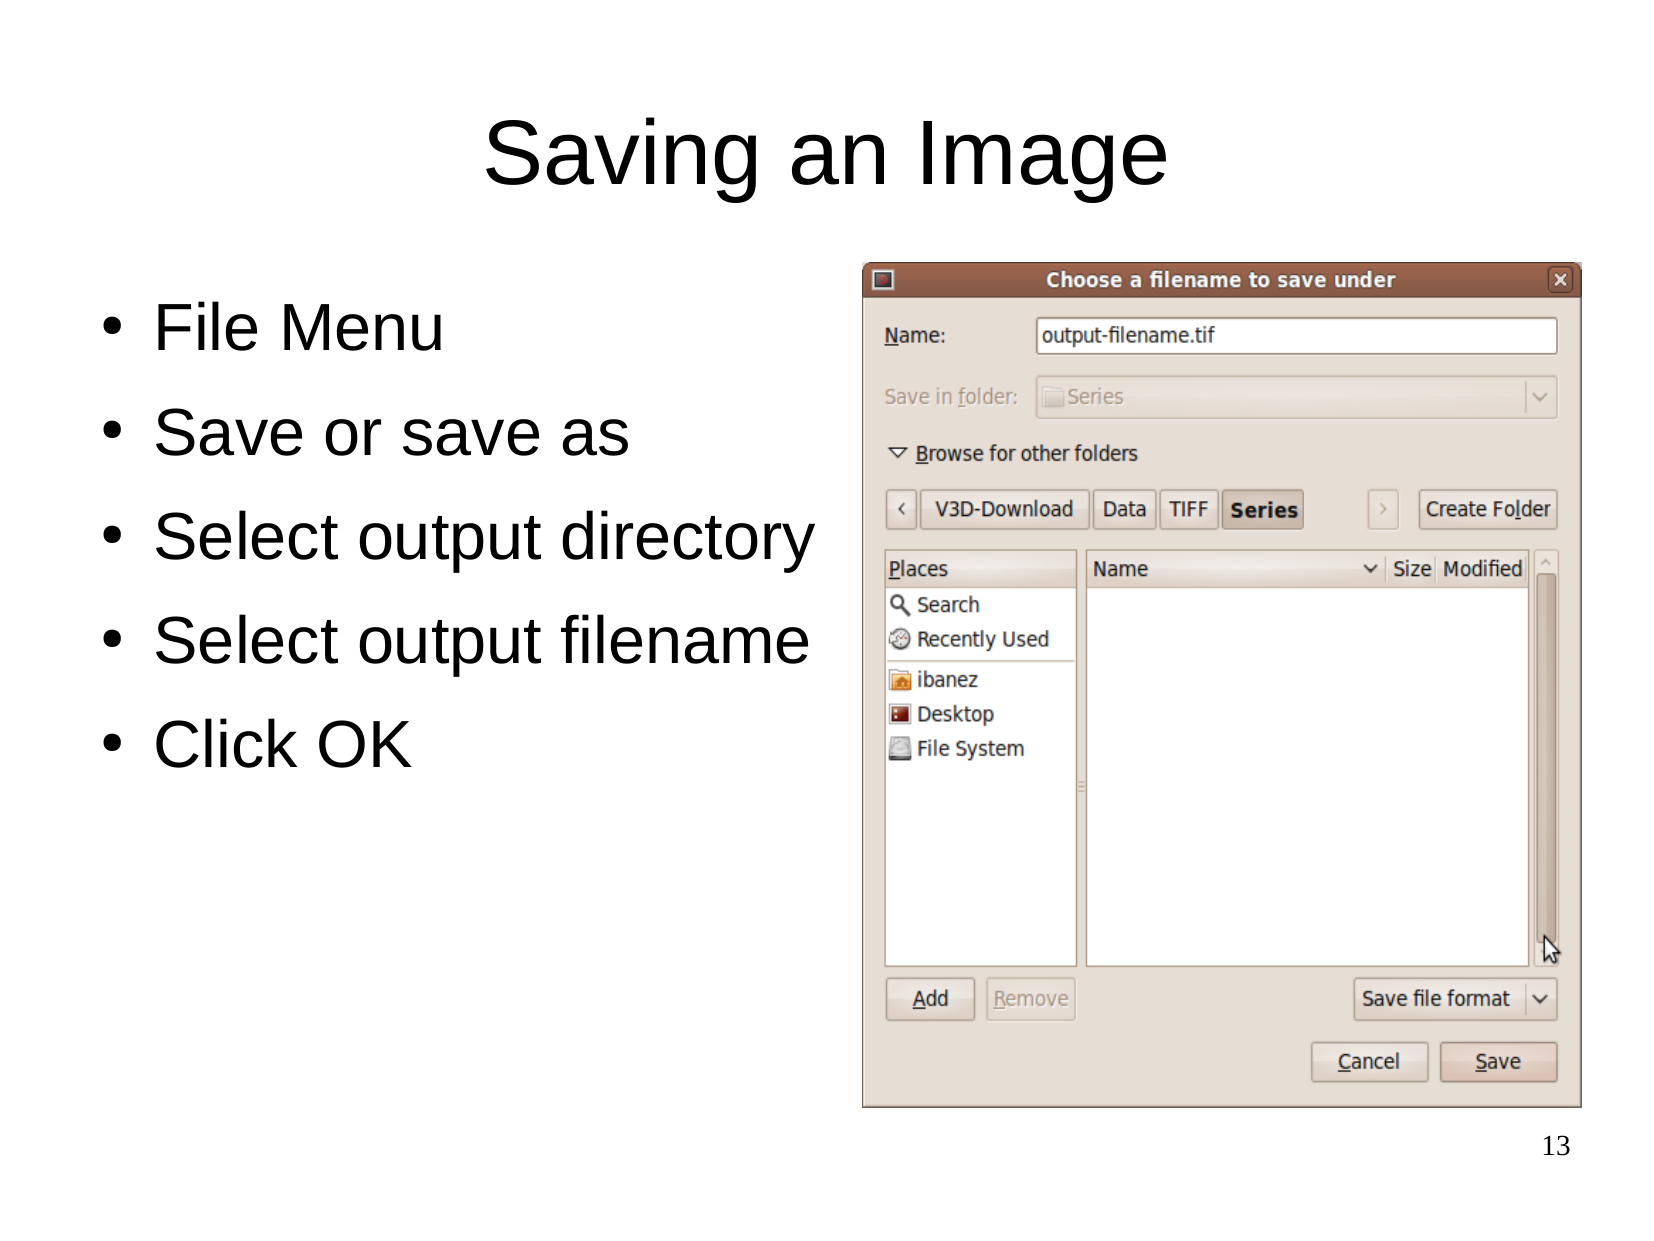

# Saving an Image
File Menu
Save or save as
Select output directory
Select output filename
Click OK
13